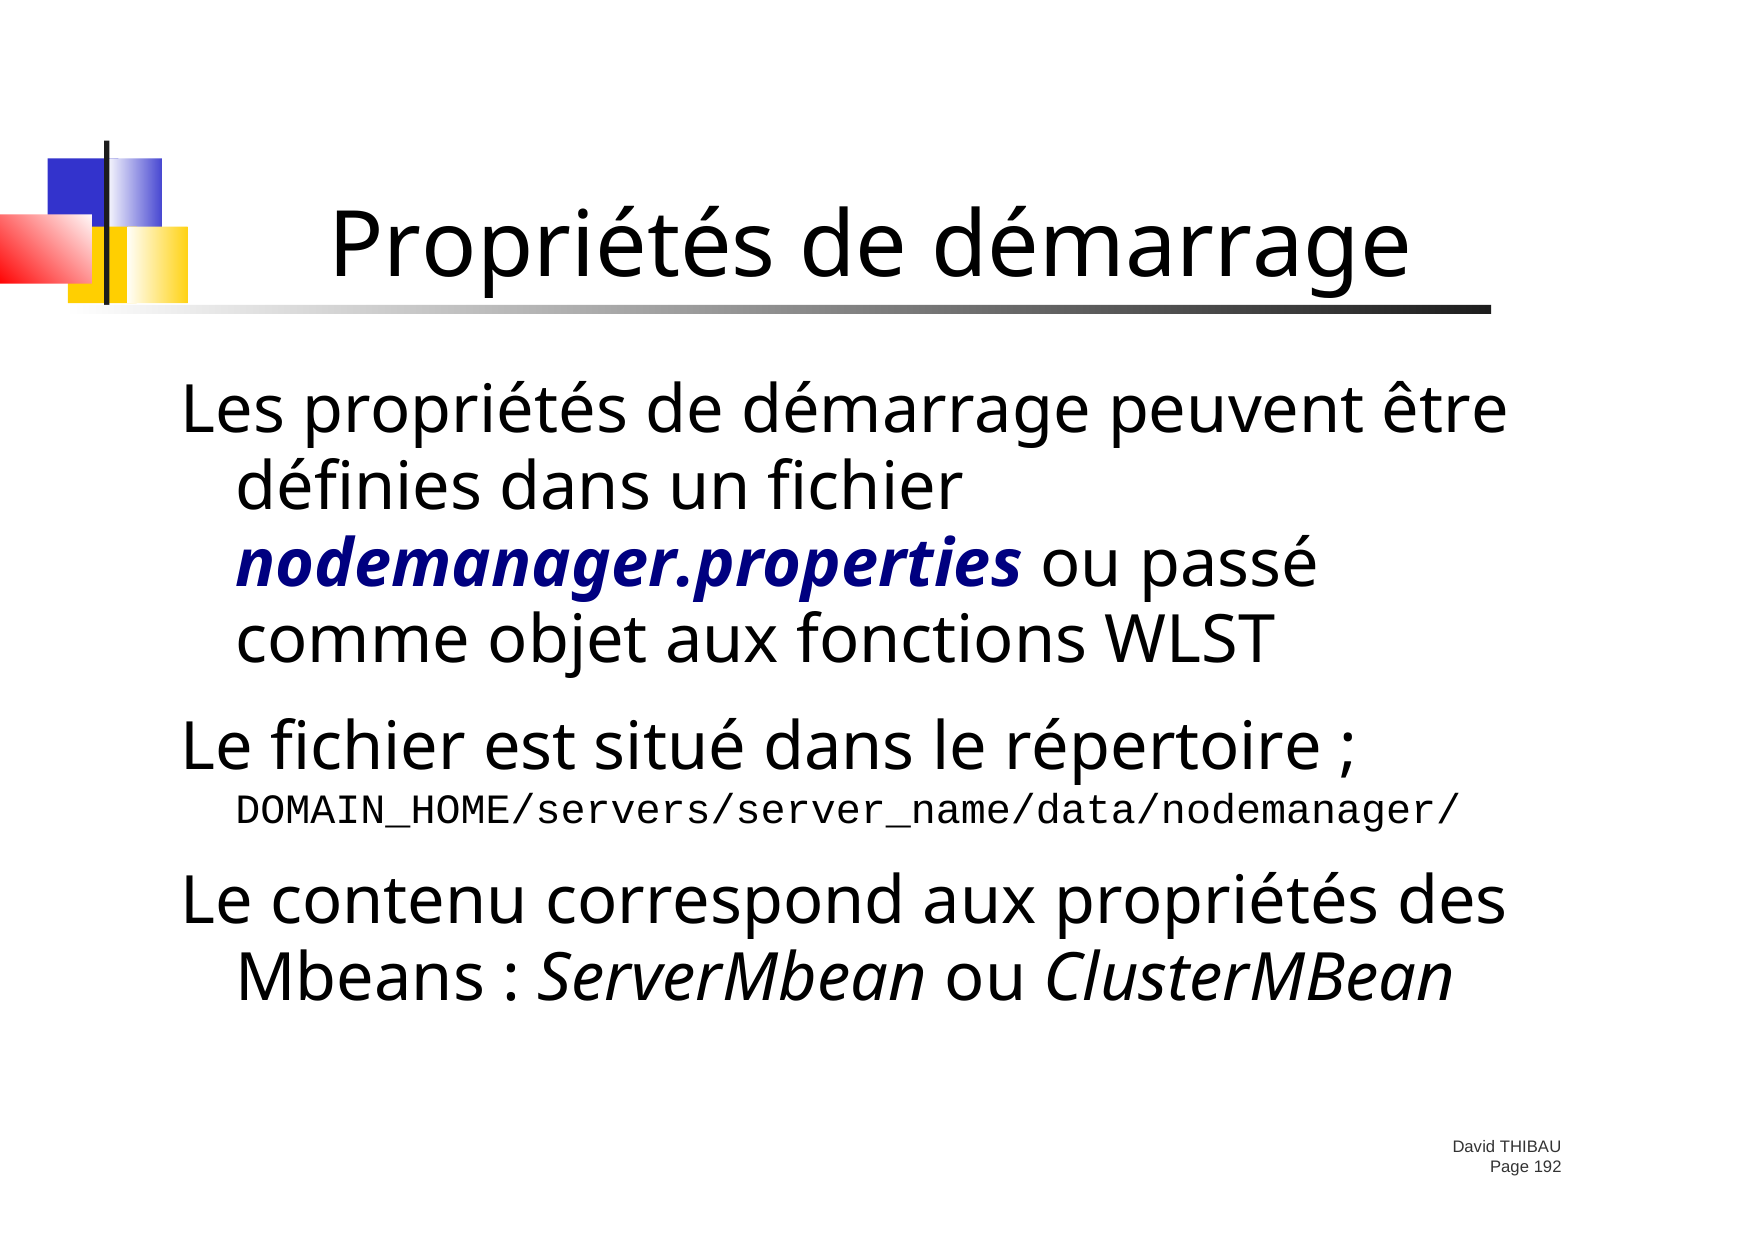

# Propriétés de démarrage
Les propriétés de démarrage peuvent être définies dans un fichier nodemanager.properties ou passé comme objet aux fonctions WLST
Le fichier est situé dans le répertoire ;
DOMAIN_HOME/servers/server_name/data/nodemanager/
Le contenu correspond aux propriétés des Mbeans : ServerMbean ou ClusterMBean